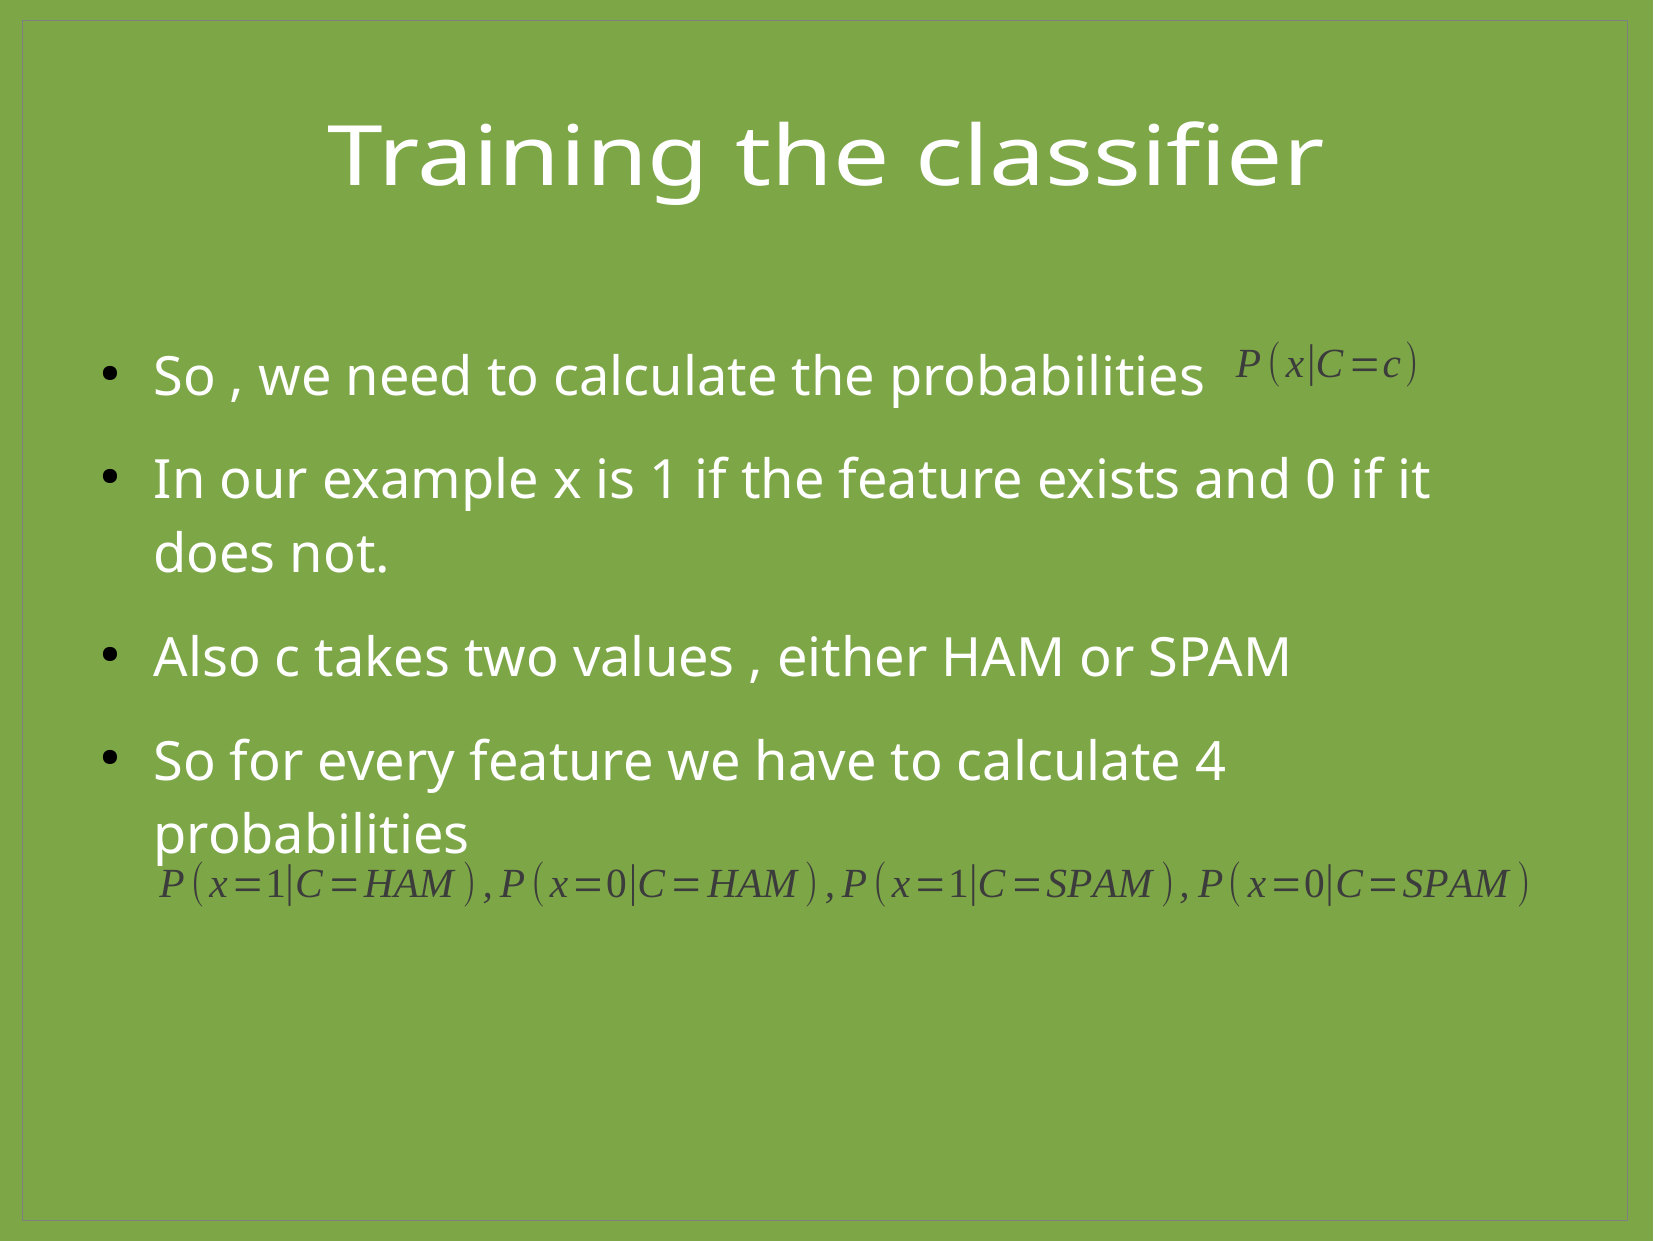

# Training the classifier
So , we need to calculate the probabilities
In our example x is 1 if the feature exists and 0 if it does not.
Also c takes two values , either HAM or SPAM
So for every feature we have to calculate 4 probabilities